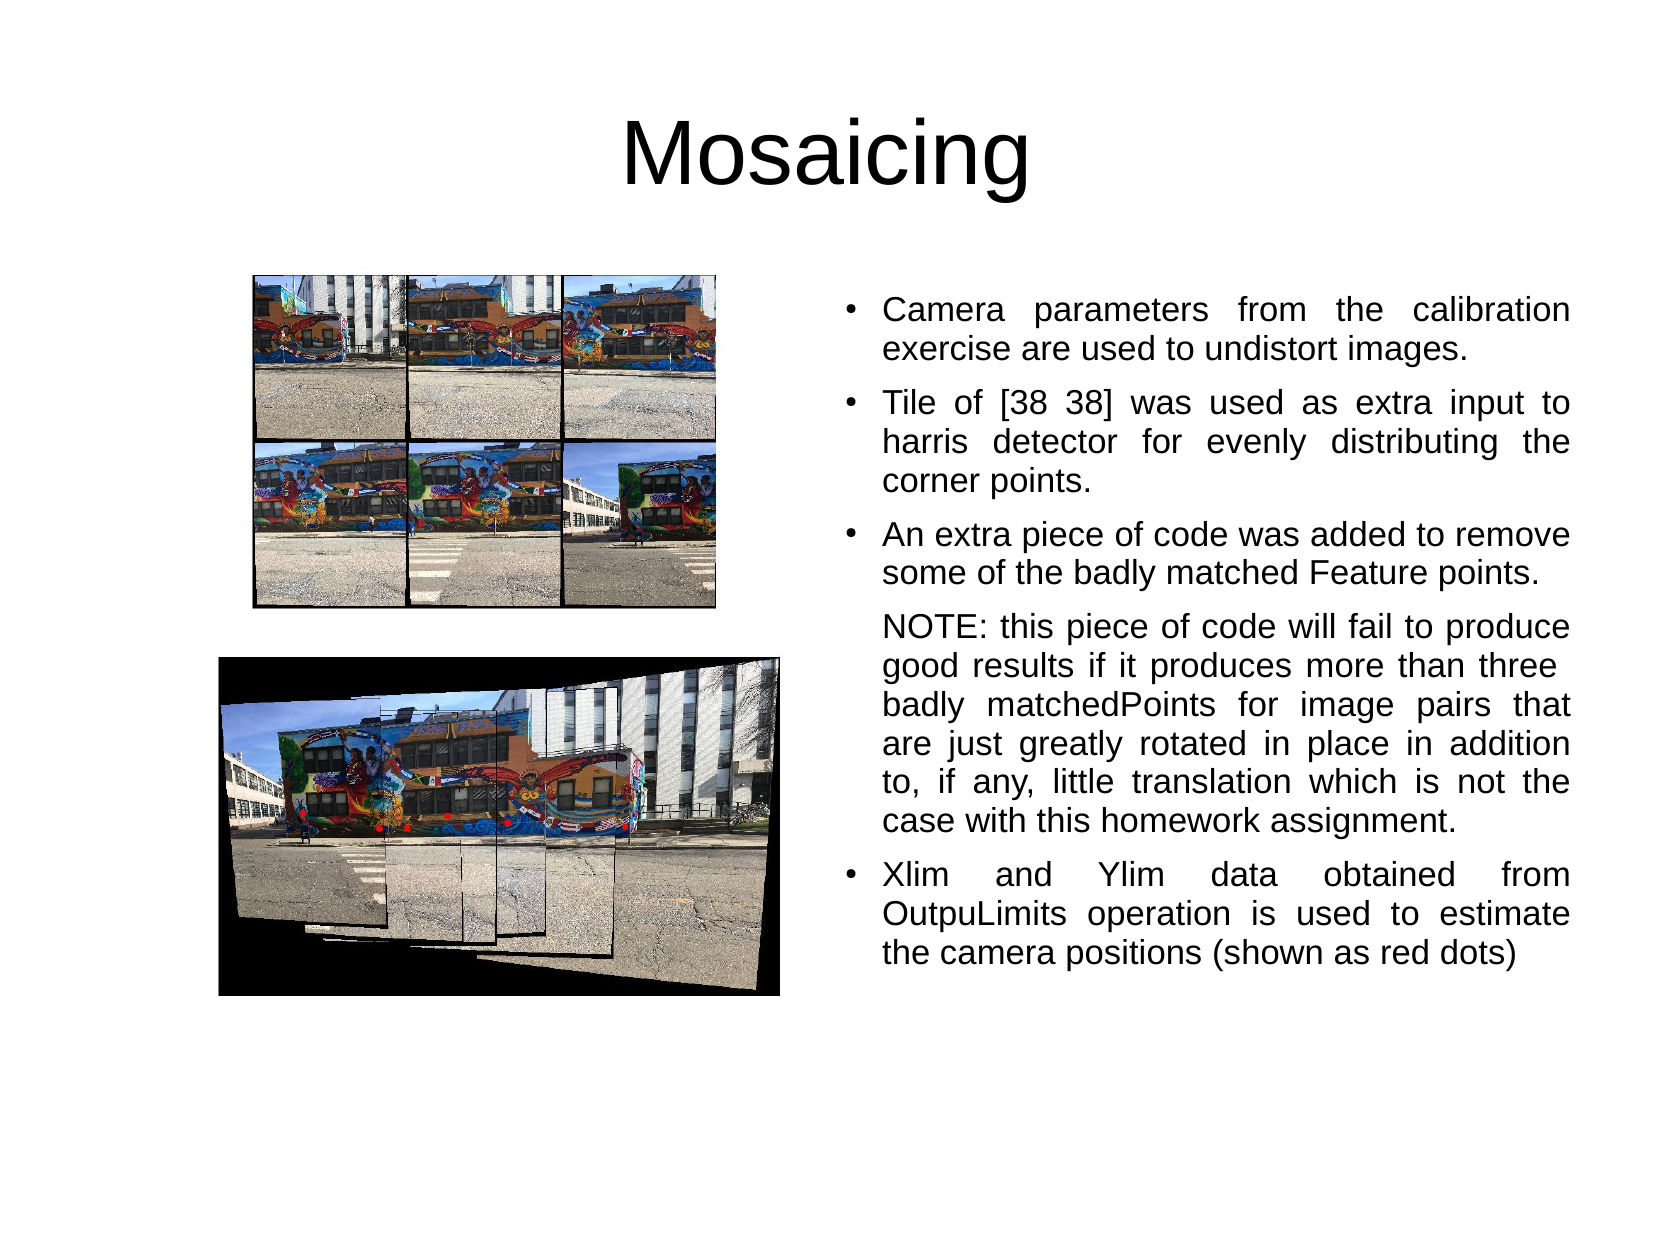

# Mosaicing
Camera parameters from the calibration exercise are used to undistort images.
Tile of [38 38] was used as extra input to harris detector for evenly distributing the corner points.
An extra piece of code was added to remove some of the badly matched Feature points.
NOTE: this piece of code will fail to produce good results if it produces more than three badly matchedPoints for image pairs that are just greatly rotated in place in addition to, if any, little translation which is not the case with this homework assignment.
Xlim and Ylim data obtained from OutpuLimits operation is used to estimate the camera positions (shown as red dots)